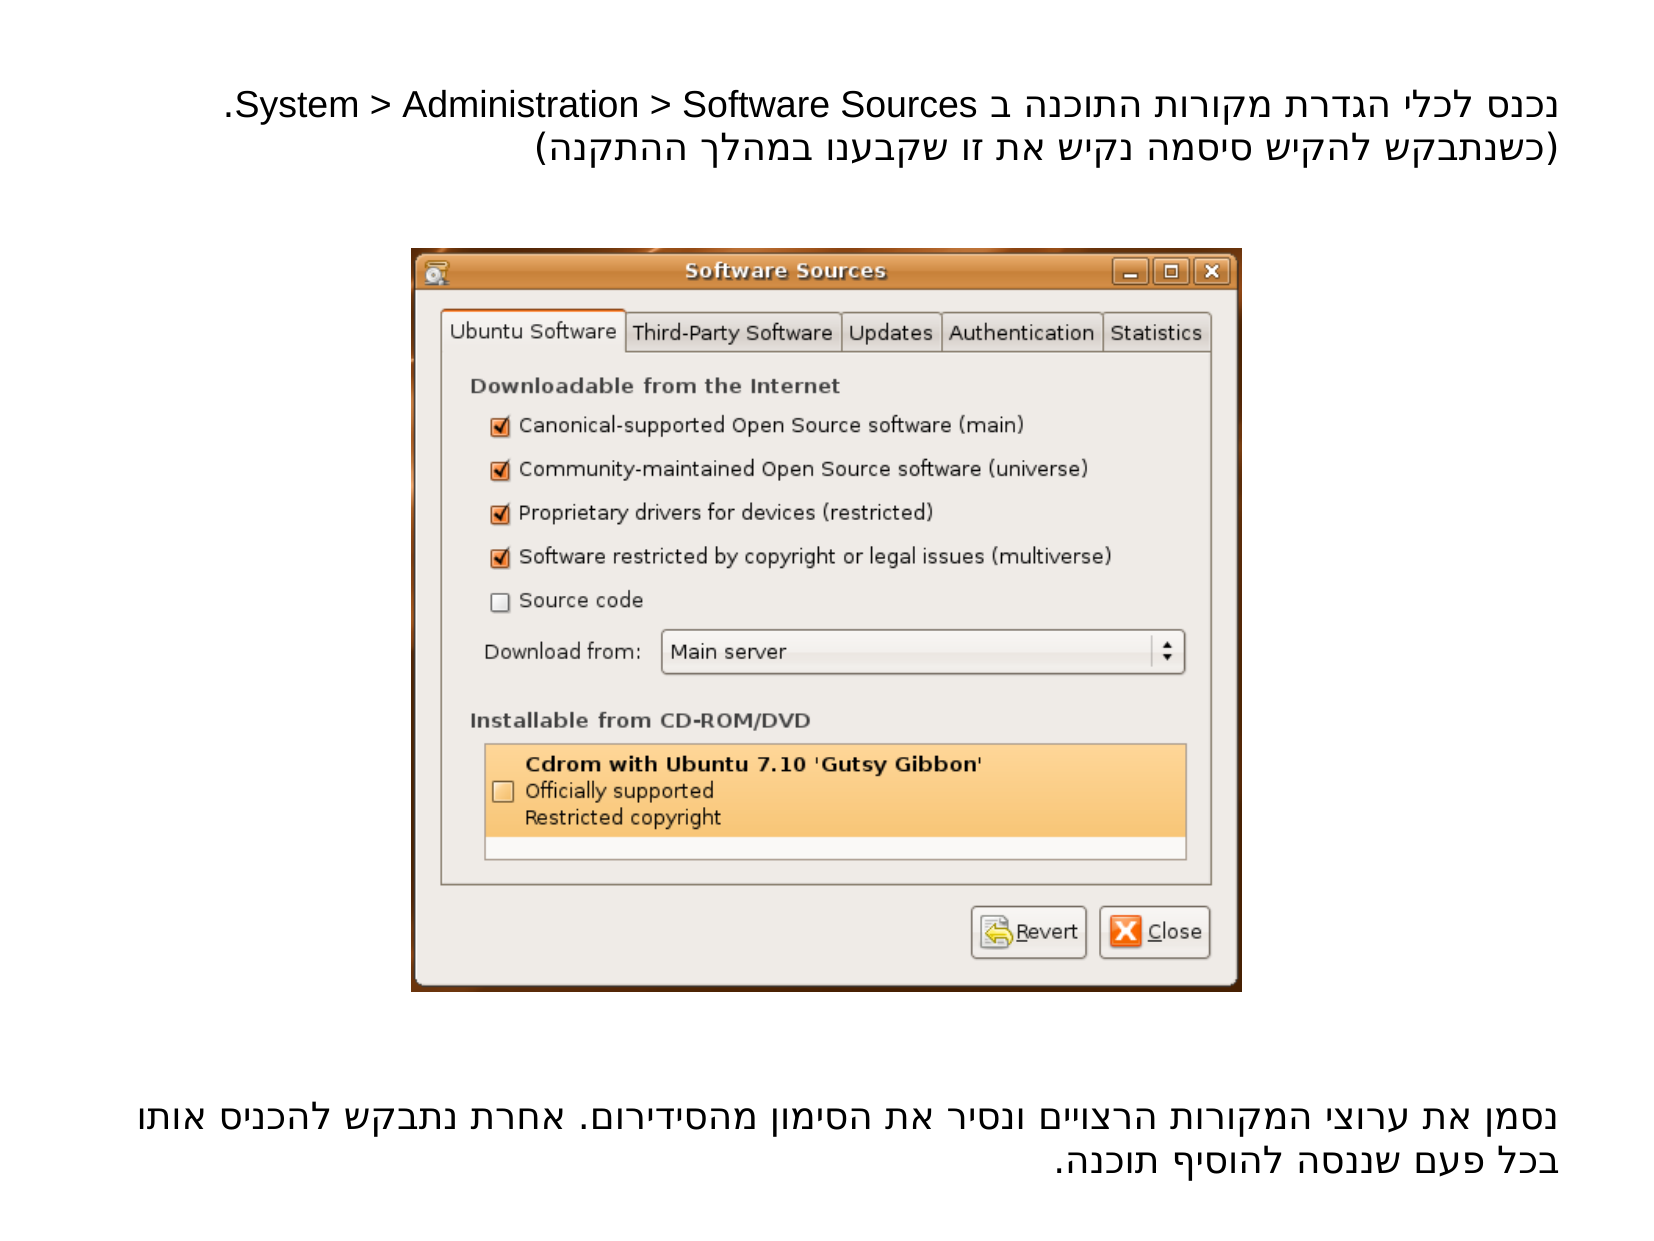

נכנס לכלי הגדרת מקורות התוכנה ב System > Administration > Software Sources.
(כשנתבקש להקיש סיסמה נקיש את זו שקבענו במהלך ההתקנה)
נסמן את ערוצי המקורות הרצויים ונסיר את הסימון מהסידירום. אחרת נתבקש להכניס אותו בכל פעם שננסה להוסיף תוכנה.